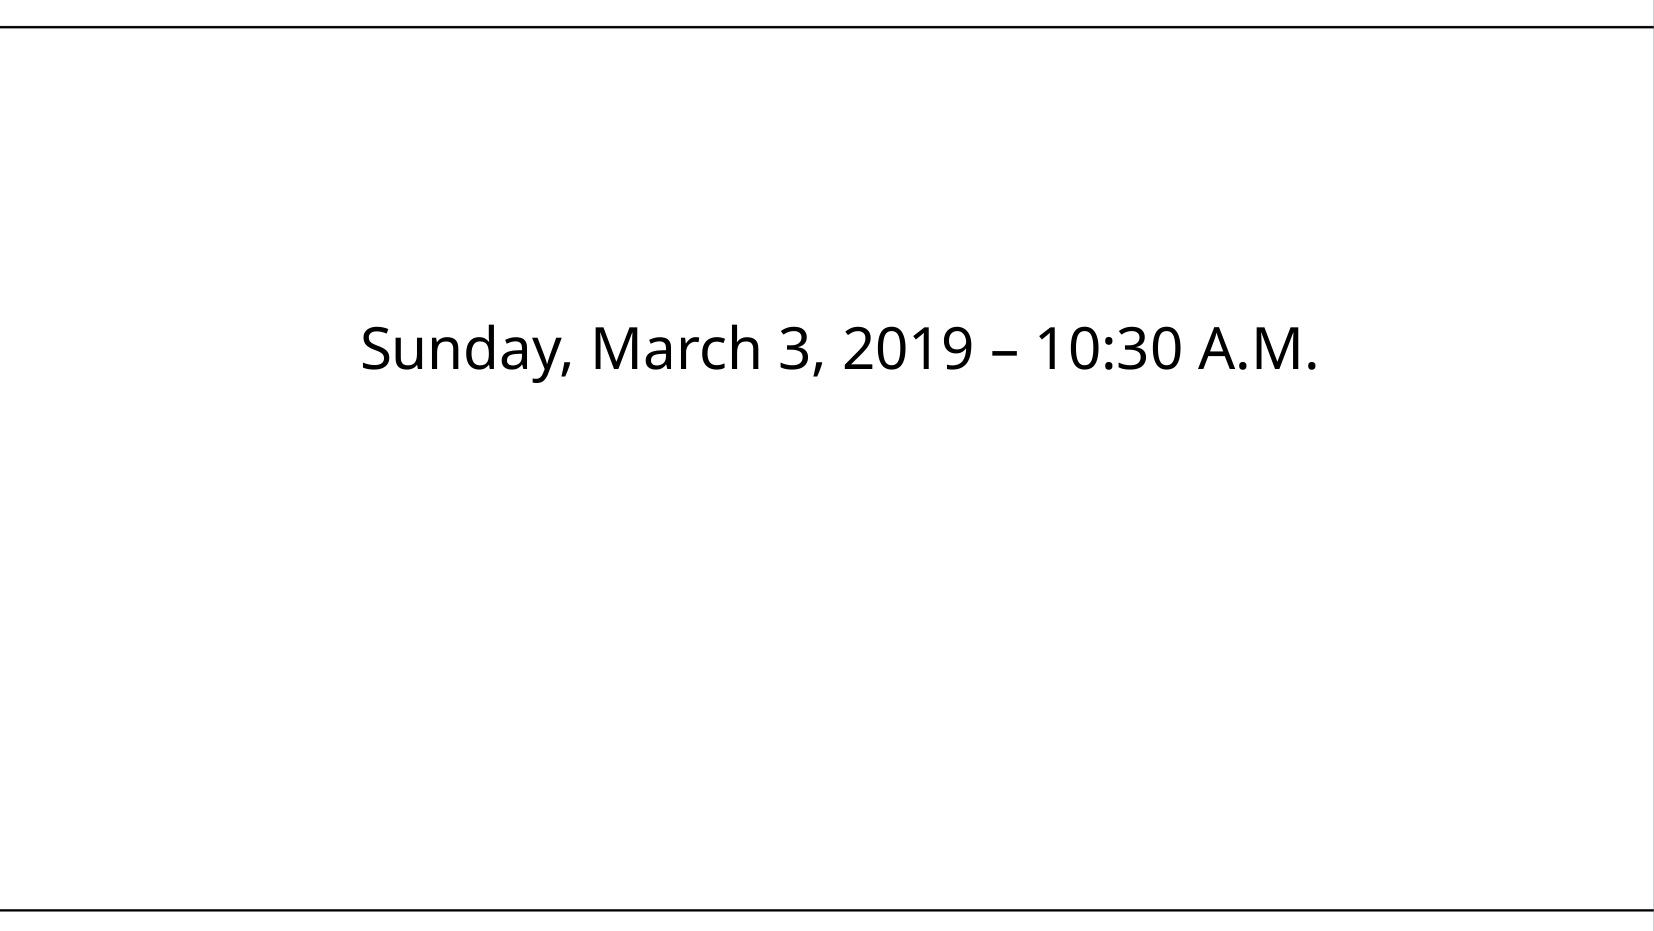

Sunday, March 3, 2019 – 10:30 A.M.